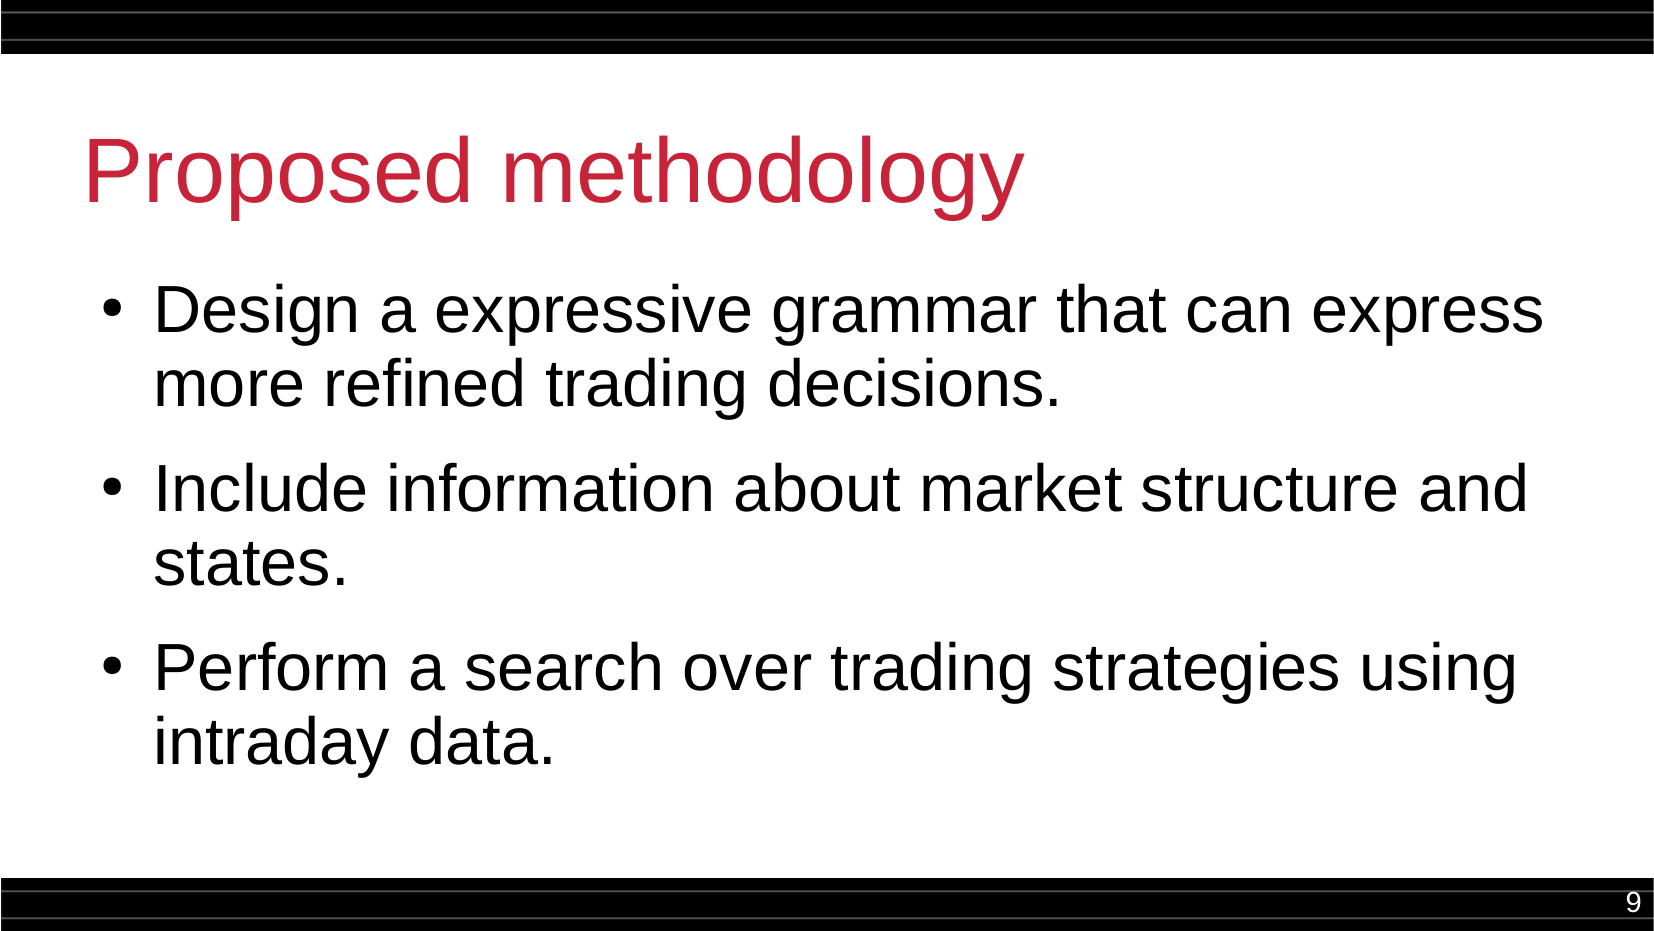

# Proposed methodology
Design a expressive grammar that can express more refined trading decisions.
Include information about market structure and states.
Perform a search over trading strategies using intraday data.